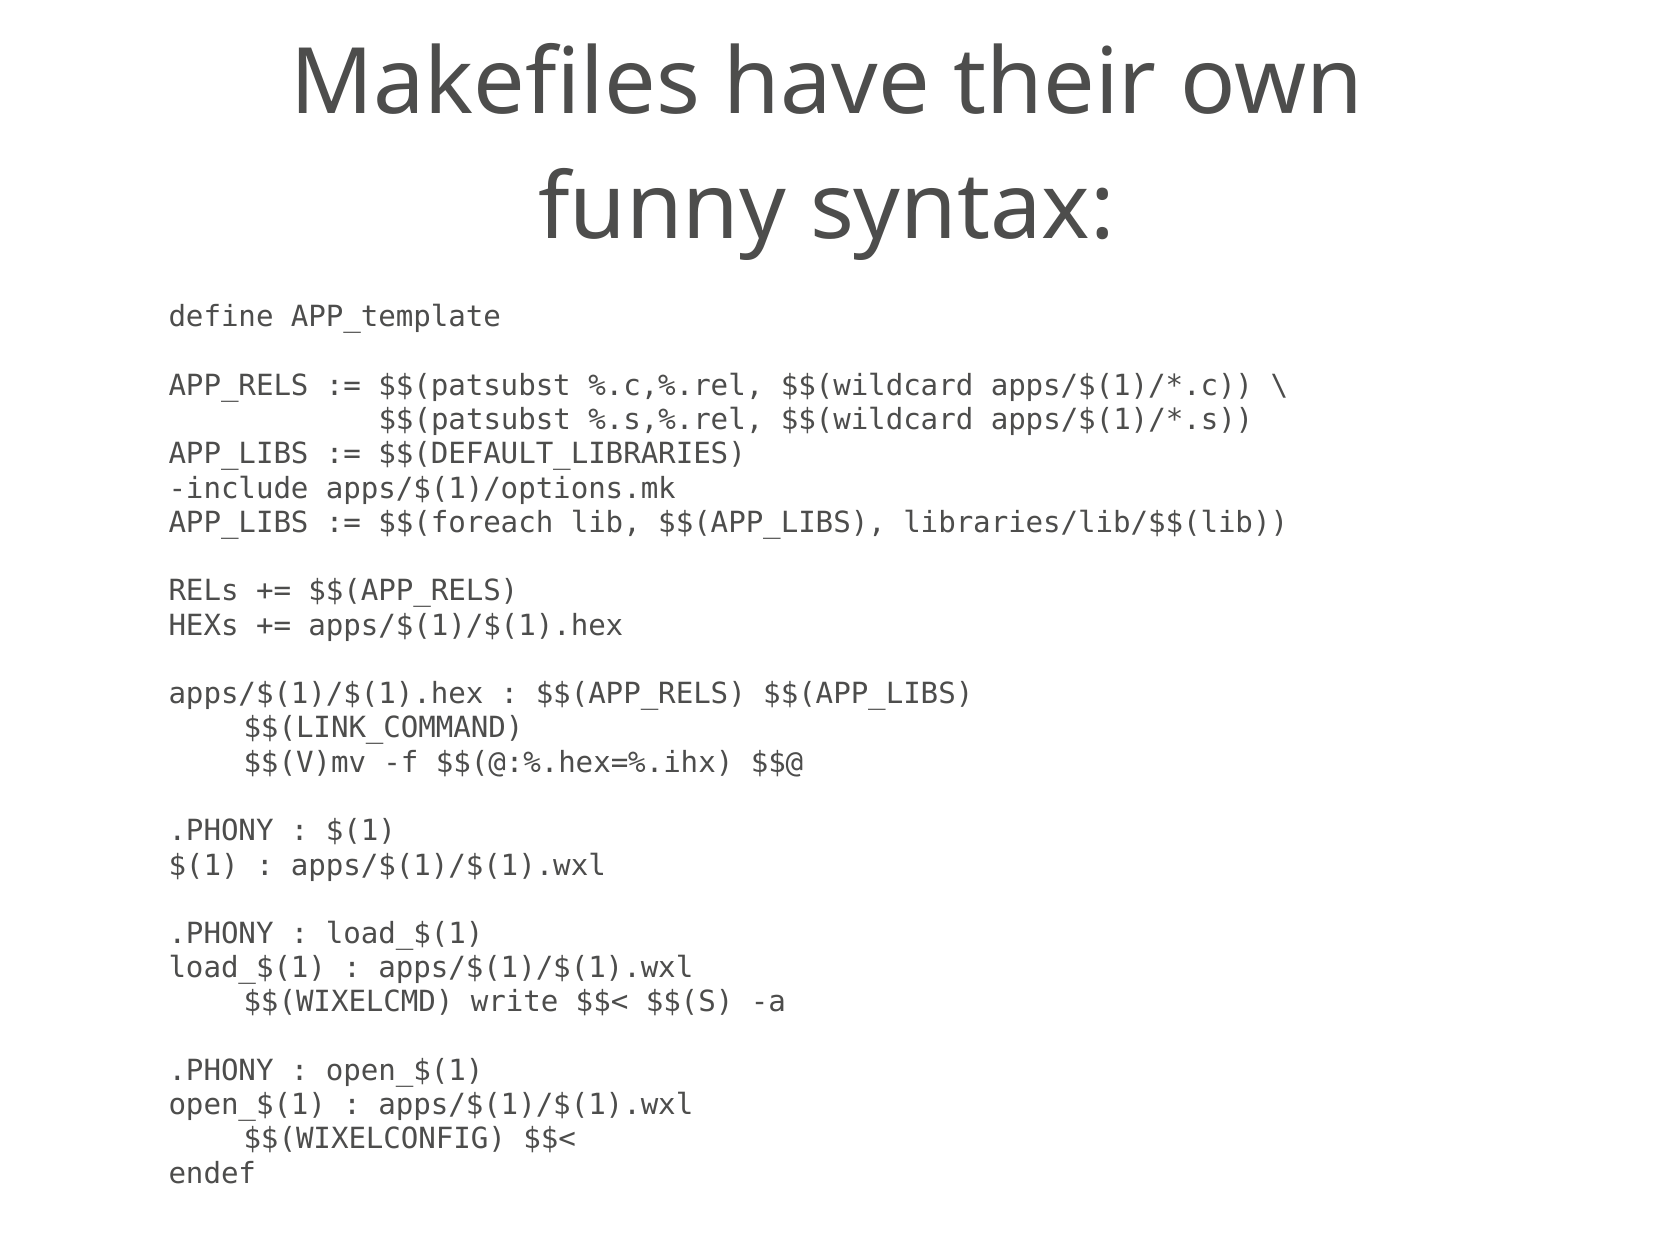

# Makefiles have their own funny syntax:
define APP_template
APP_RELS := $$(patsubst %.c,%.rel, $$(wildcard apps/$(1)/*.c)) \
 $$(patsubst %.s,%.rel, $$(wildcard apps/$(1)/*.s))
APP_LIBS := $$(DEFAULT_LIBRARIES)
-include apps/$(1)/options.mk
APP_LIBS := $$(foreach lib, $$(APP_LIBS), libraries/lib/$$(lib))
RELs += $$(APP_RELS)
HEXs += apps/$(1)/$(1).hex
apps/$(1)/$(1).hex : $$(APP_RELS) $$(APP_LIBS)
	$$(LINK_COMMAND)
	$$(V)mv -f $$(@:%.hex=%.ihx) $$@
.PHONY : $(1)
$(1) : apps/$(1)/$(1).wxl
.PHONY : load_$(1)
load_$(1) : apps/$(1)/$(1).wxl
	$$(WIXELCMD) write $$< $$(S) -a
.PHONY : open_$(1)
open_$(1) : apps/$(1)/$(1).wxl
	$$(WIXELCONFIG) $$<
endef